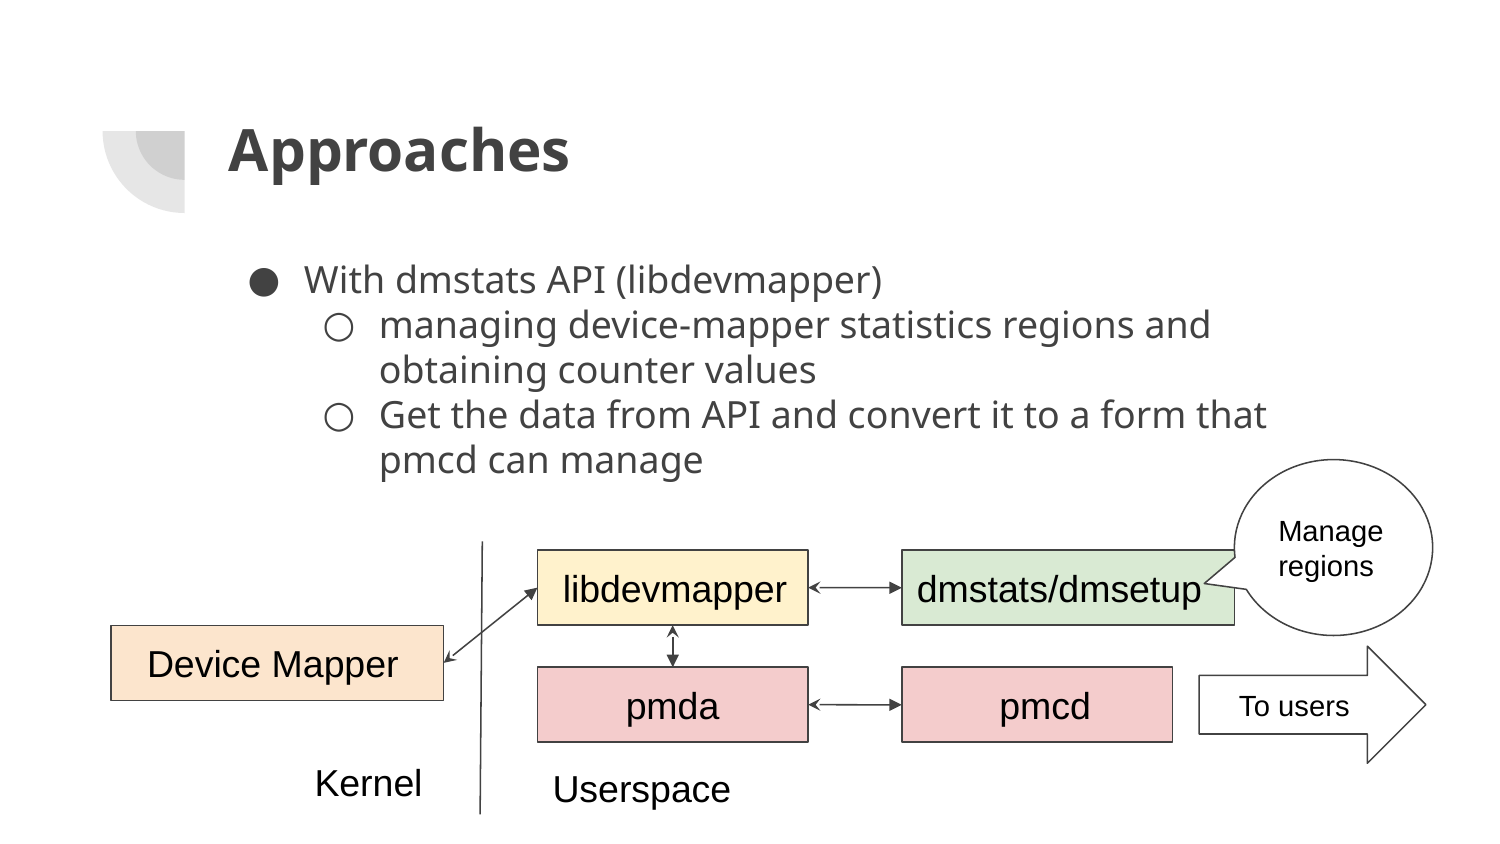

# Approaches
With dmstats API (libdevmapper)
managing device-mapper statistics regions and obtaining counter values
Get the data from API and convert it to a form that pmcd can manage
Manage regions
 libdevmapper
dmstats/dmsetup
 Device Mapper
 To users
 pmda
 pmcd
Kernel
Userspace